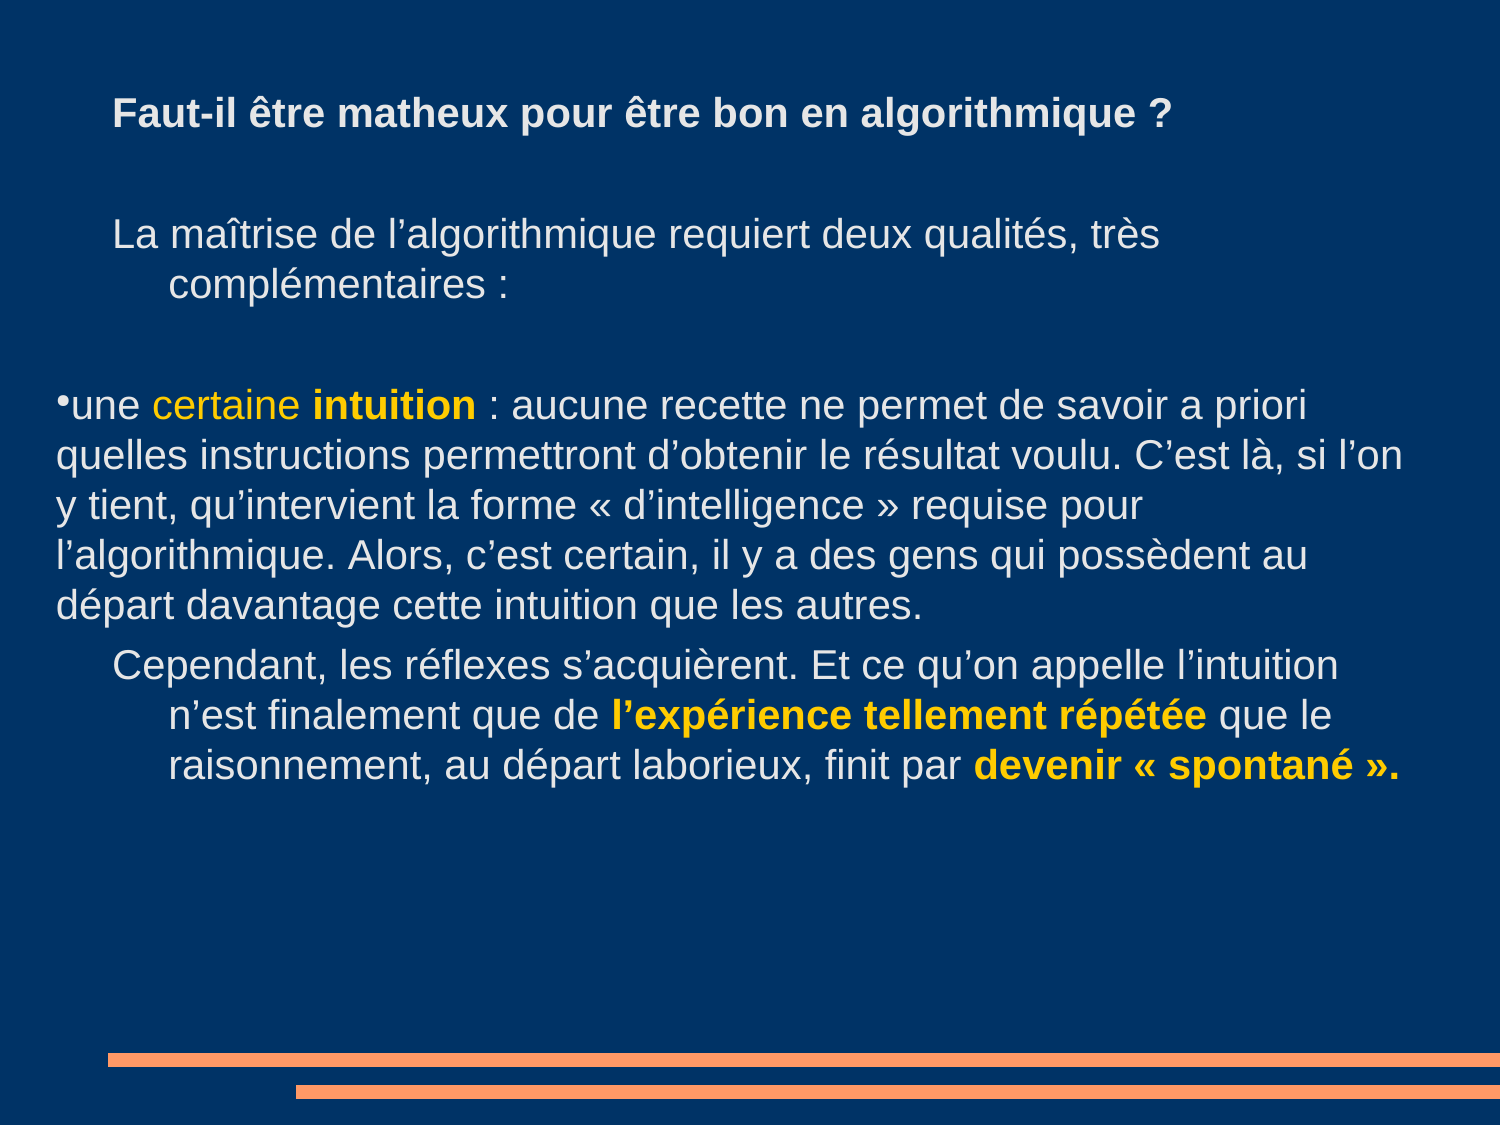

#
Faut-il être matheux pour être bon en algorithmique ?
La maîtrise de l’algorithmique requiert deux qualités, très complémentaires :
une certaine intuition : aucune recette ne permet de savoir a priori quelles instructions permettront d’obtenir le résultat voulu. C’est là, si l’on y tient, qu’intervient la forme « d’intelligence » requise pour l’algorithmique. Alors, c’est certain, il y a des gens qui possèdent au départ davantage cette intuition que les autres.
Cependant, les réflexes s’acquièrent. Et ce qu’on appelle l’intuition n’est finalement que de l’expérience tellement répétée que le raisonnement, au départ laborieux, finit par devenir « spontané ».